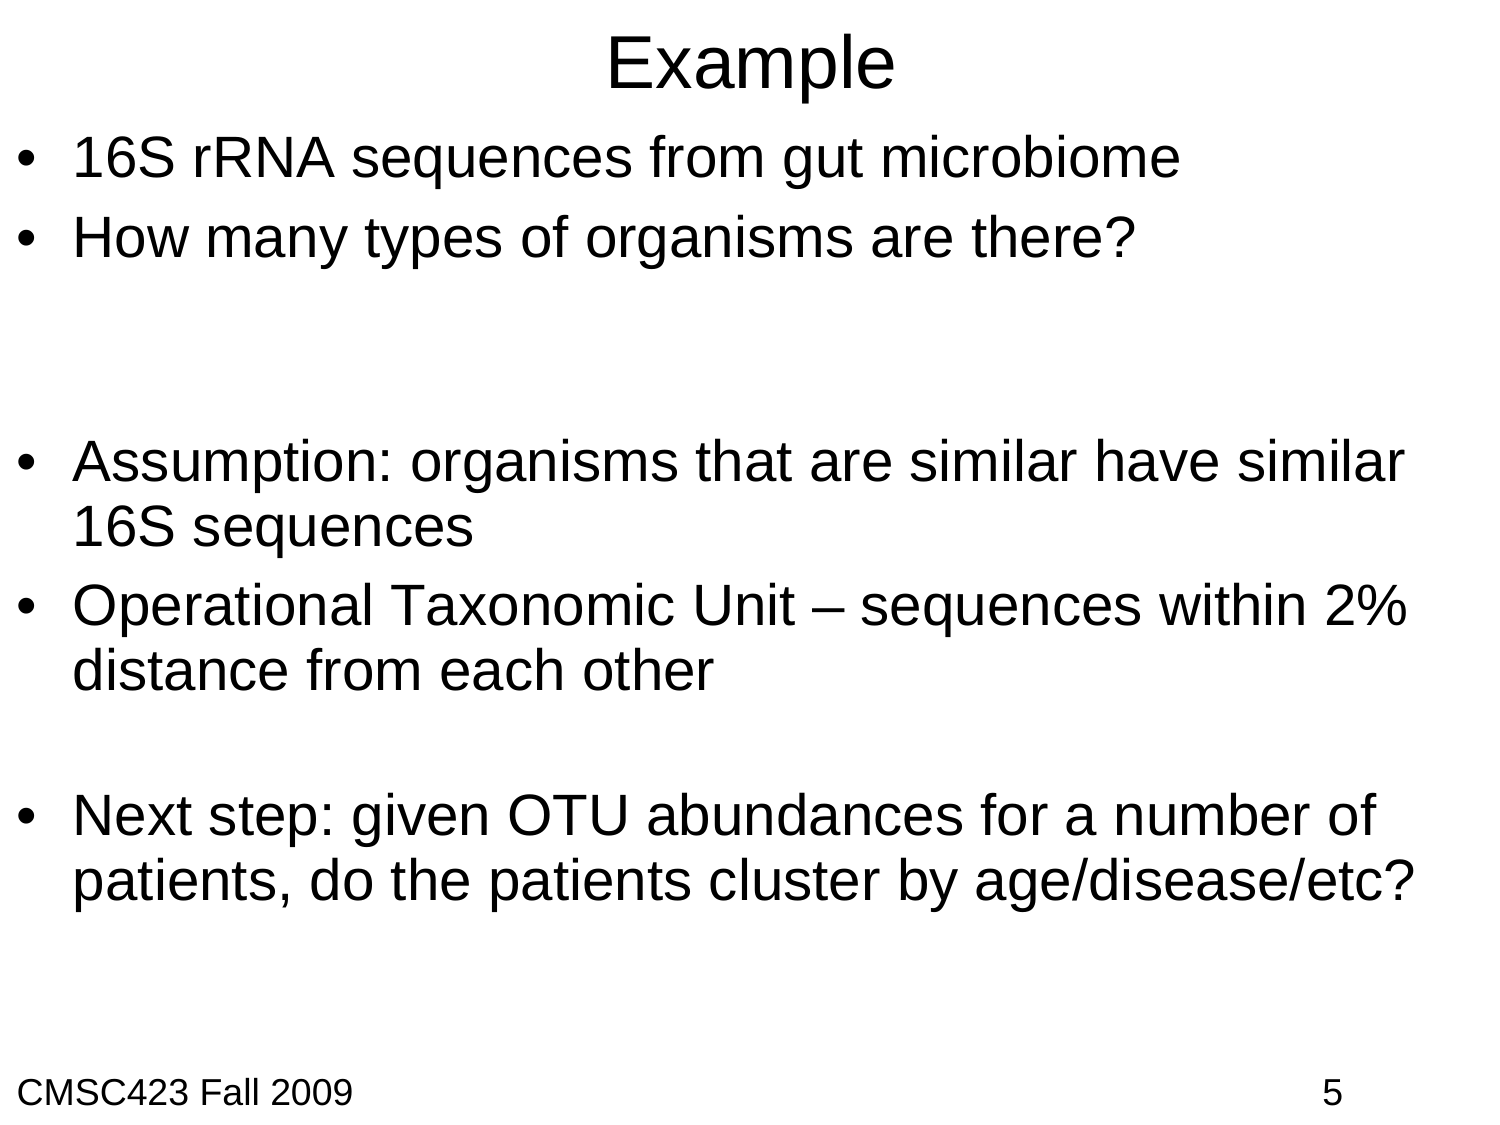

# Example
16S rRNA sequences from gut microbiome
How many types of organisms are there?
Assumption: organisms that are similar have similar 16S sequences
Operational Taxonomic Unit – sequences within 2% distance from each other
Next step: given OTU abundances for a number of patients, do the patients cluster by age/disease/etc?
CMSC423 Fall 2009
5